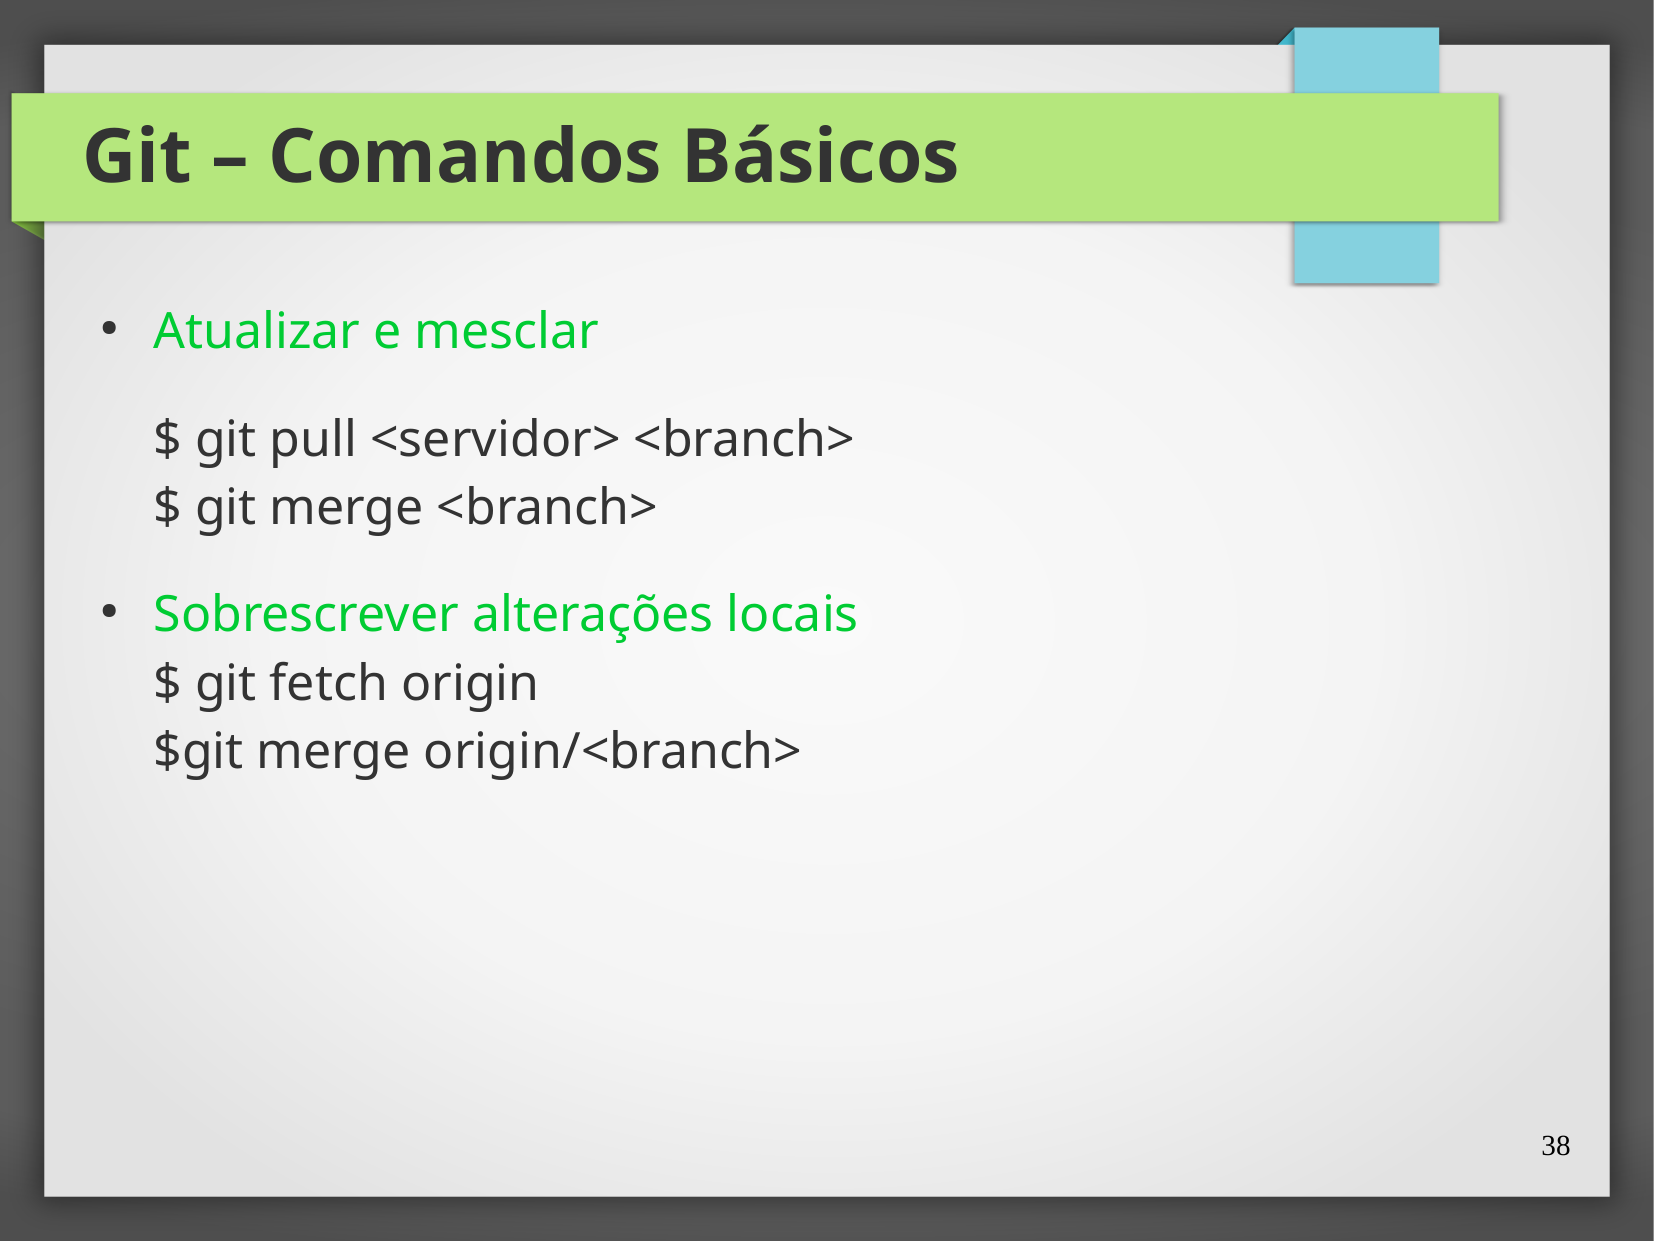

# Git – Comandos Básicos
Atualizar e mesclar
$ git pull <servidor> <branch>
$ git merge <branch>
Sobrescrever alterações locais
$ git fetch origin
$git merge origin/<branch>
38